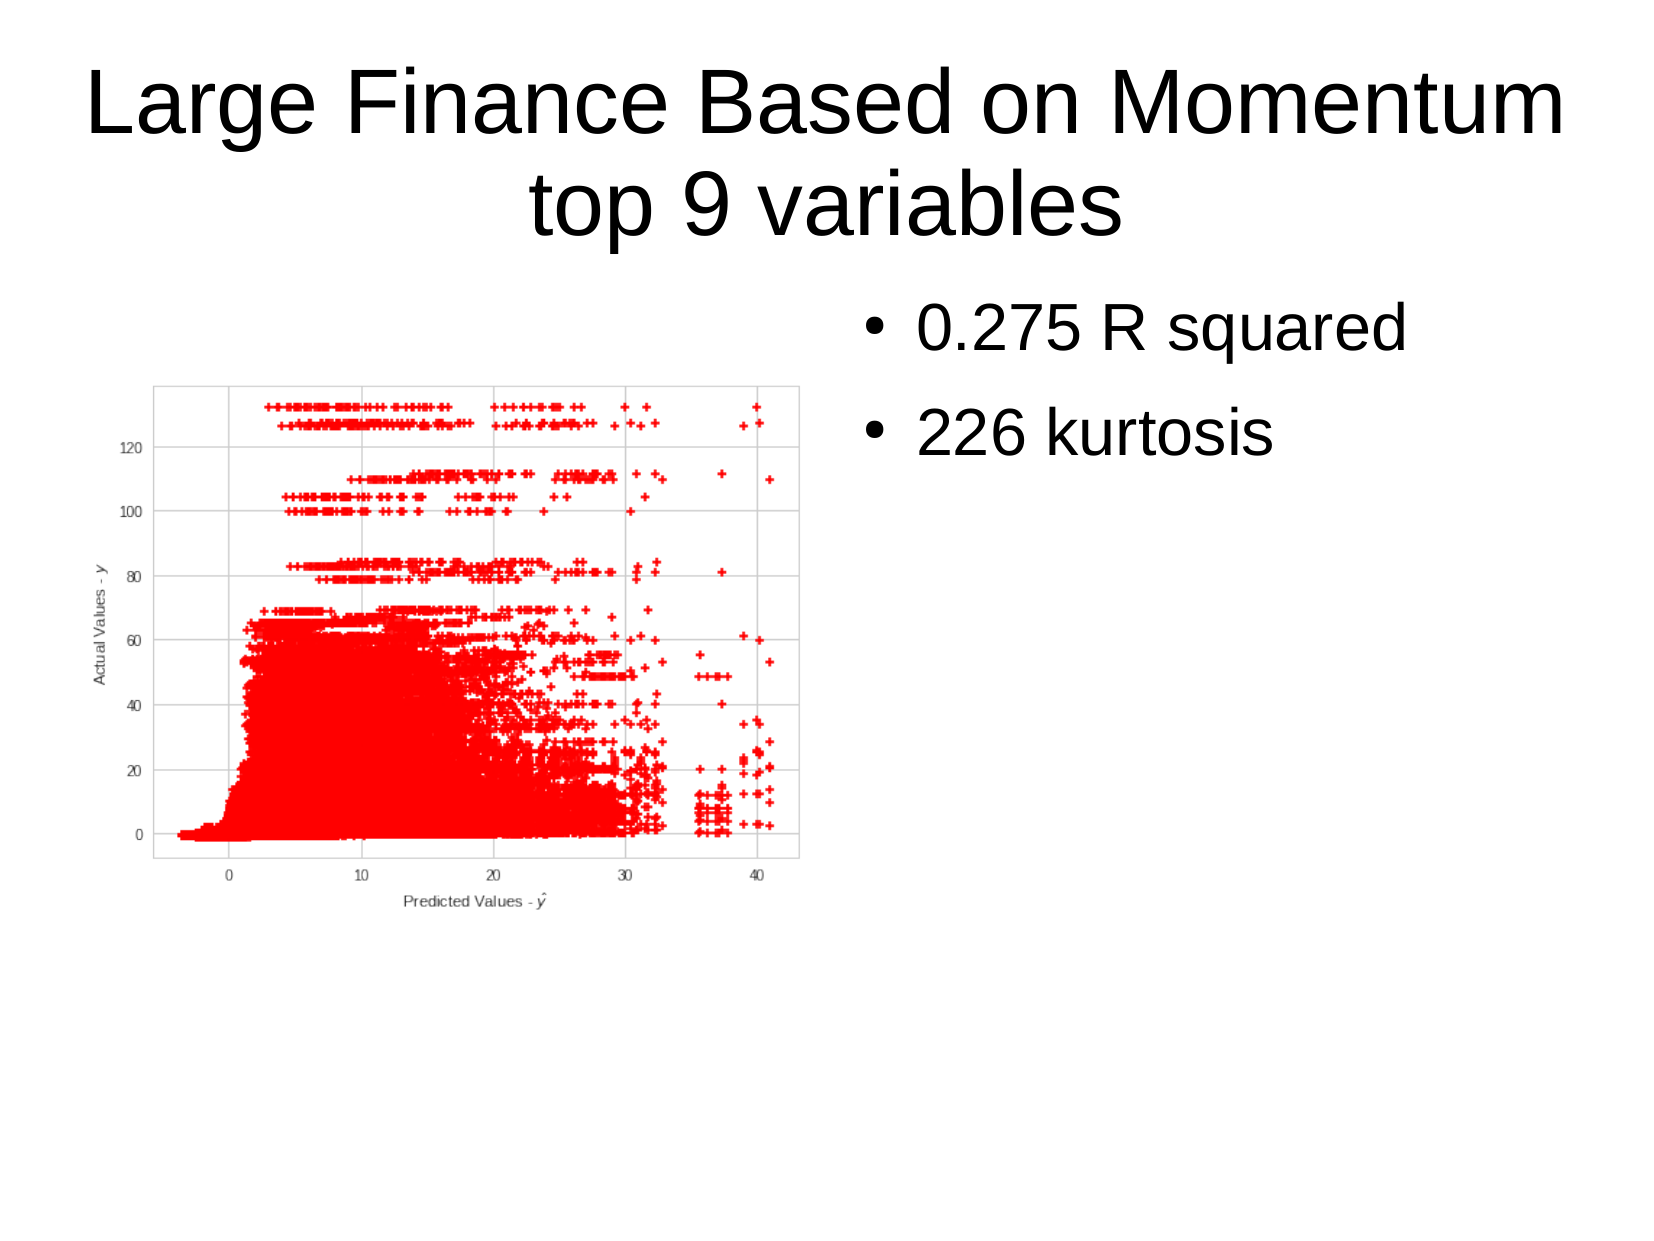

# Large Finance Based on Momentum top 9 variables
0.275 R squared
226 kurtosis